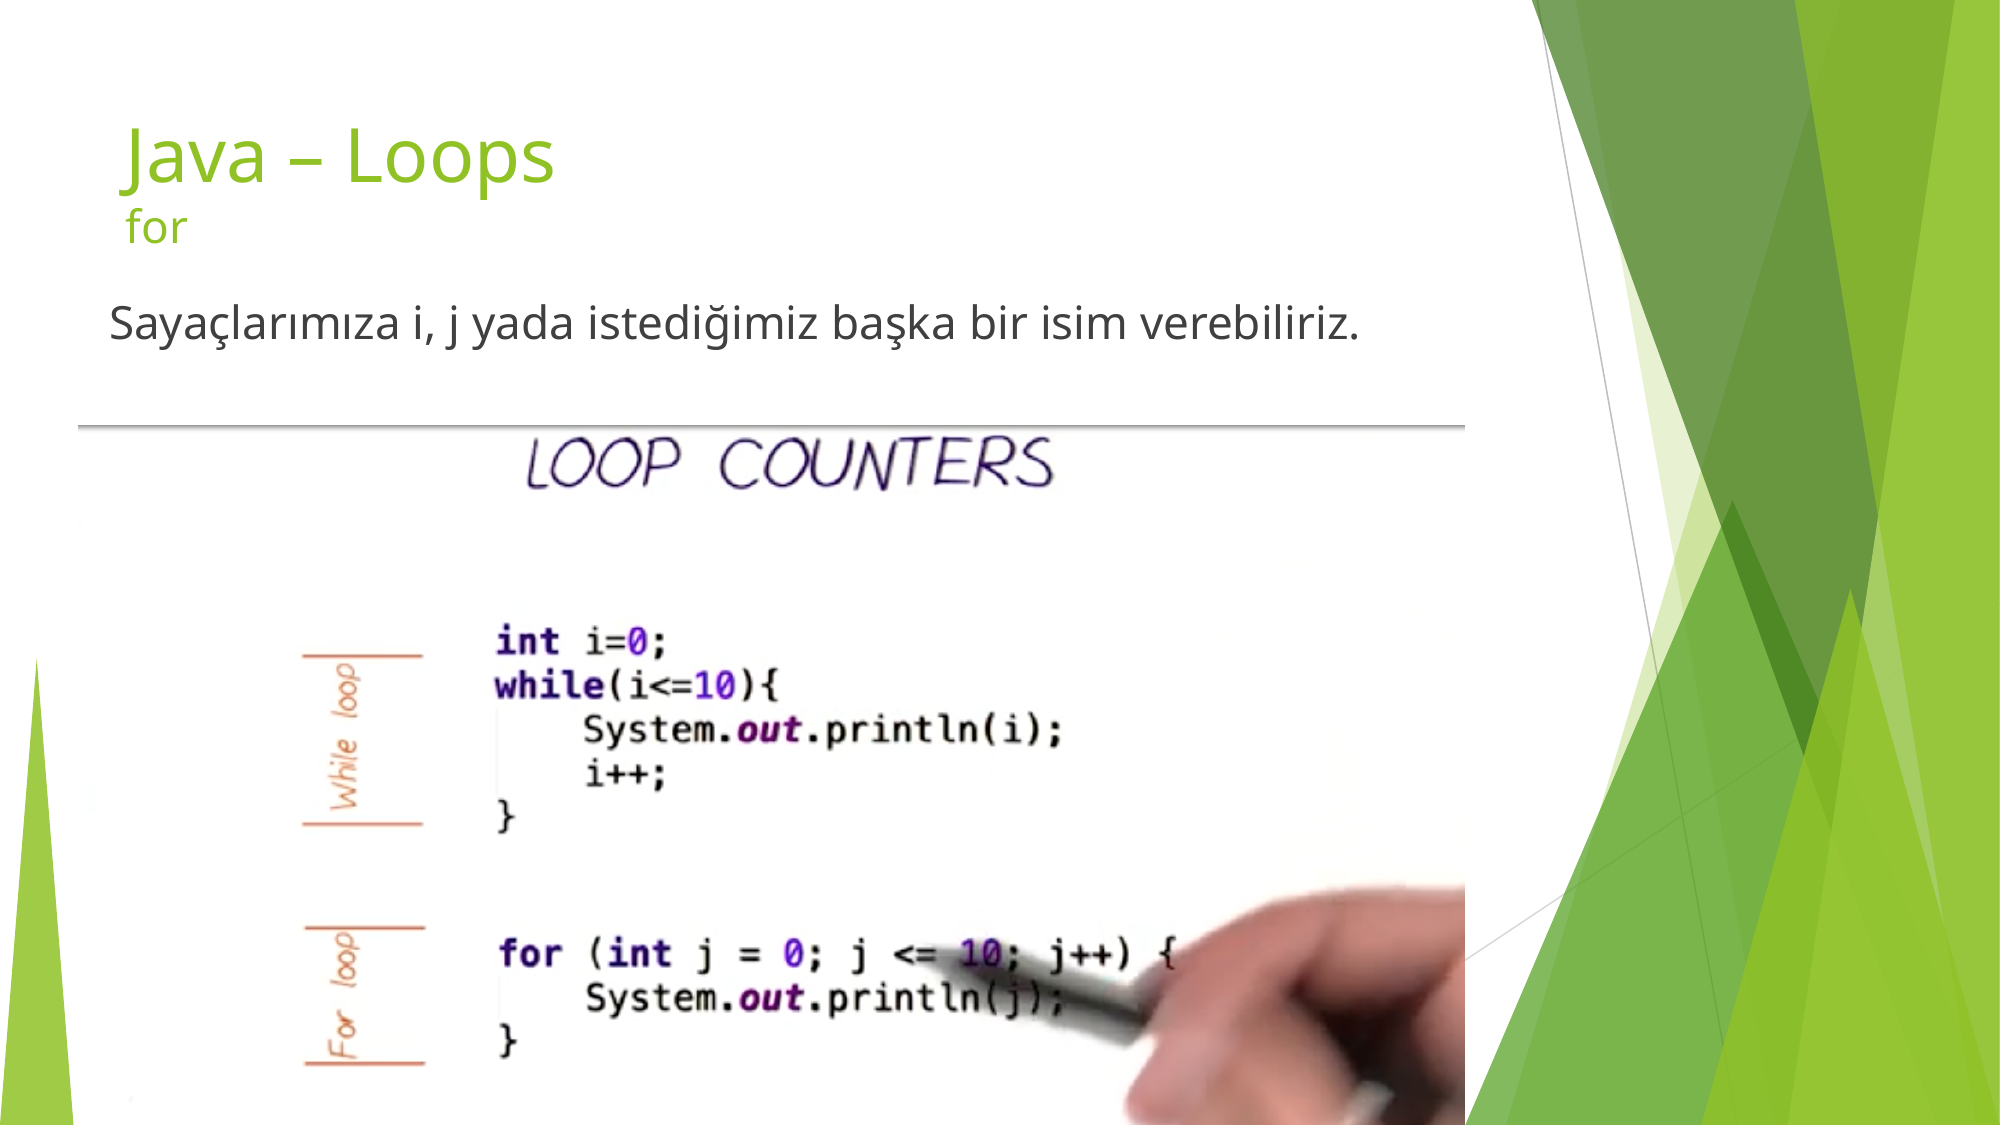

# Java – Loops for
Sayaçlarımıza i, j yada istediğimiz başka bir isim verebiliriz.